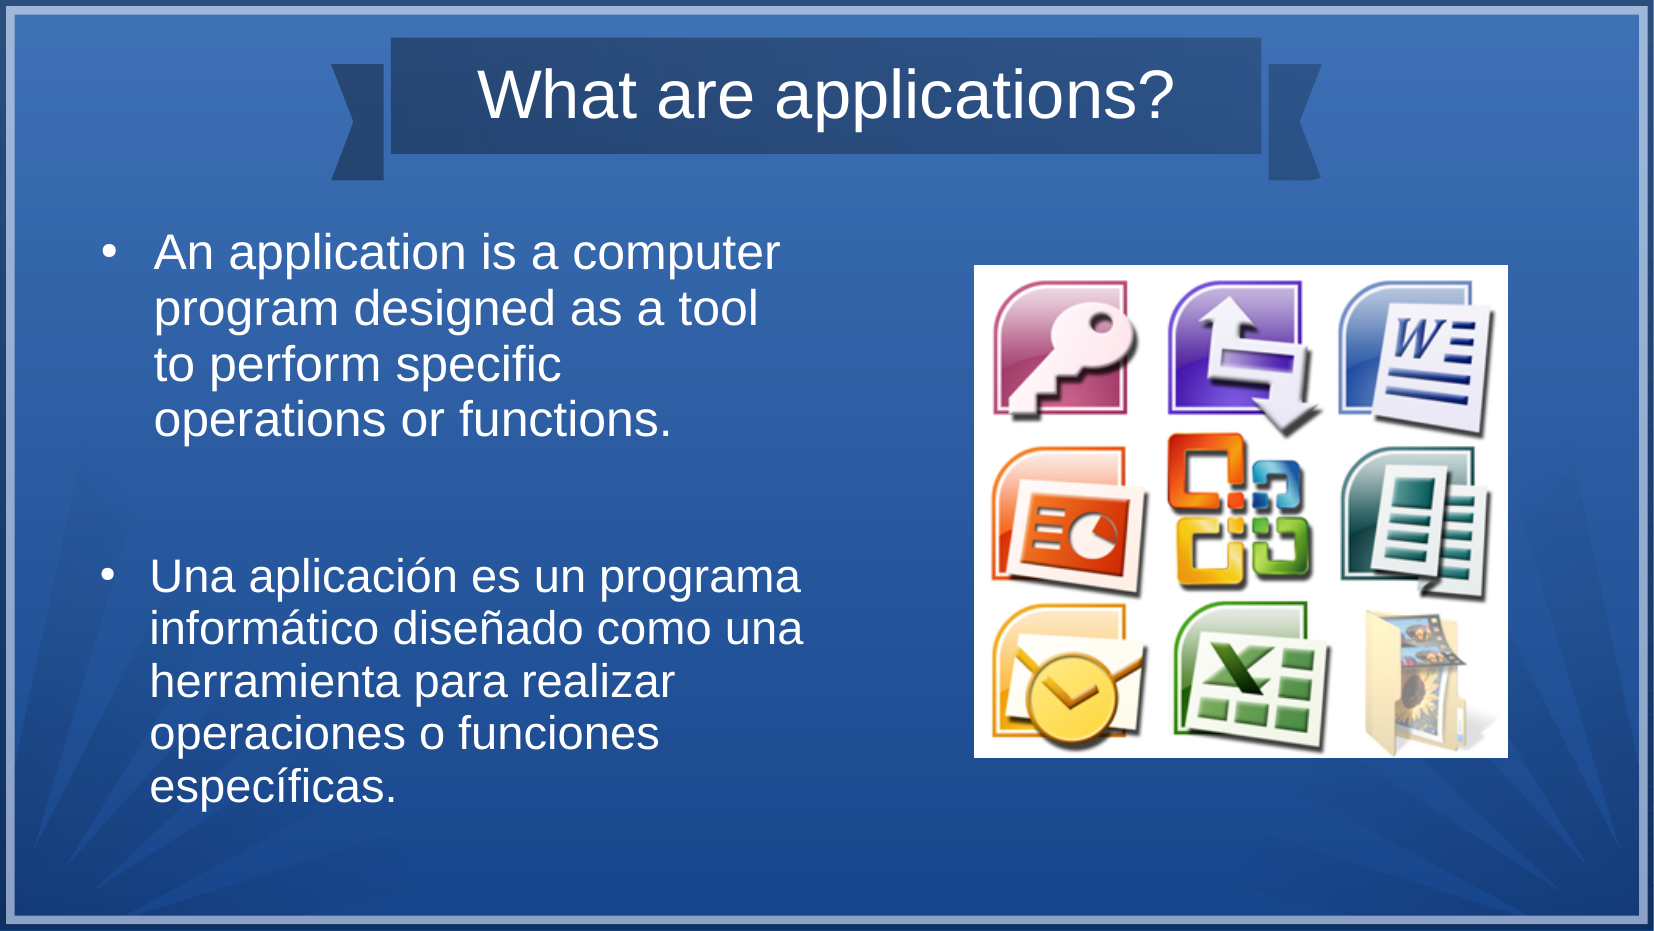

# What are applications?
An application is a computer program designed as a tool to perform specific operations or functions.
Una aplicación es un programa informático diseñado como una herramienta para realizar operaciones o funciones específicas.